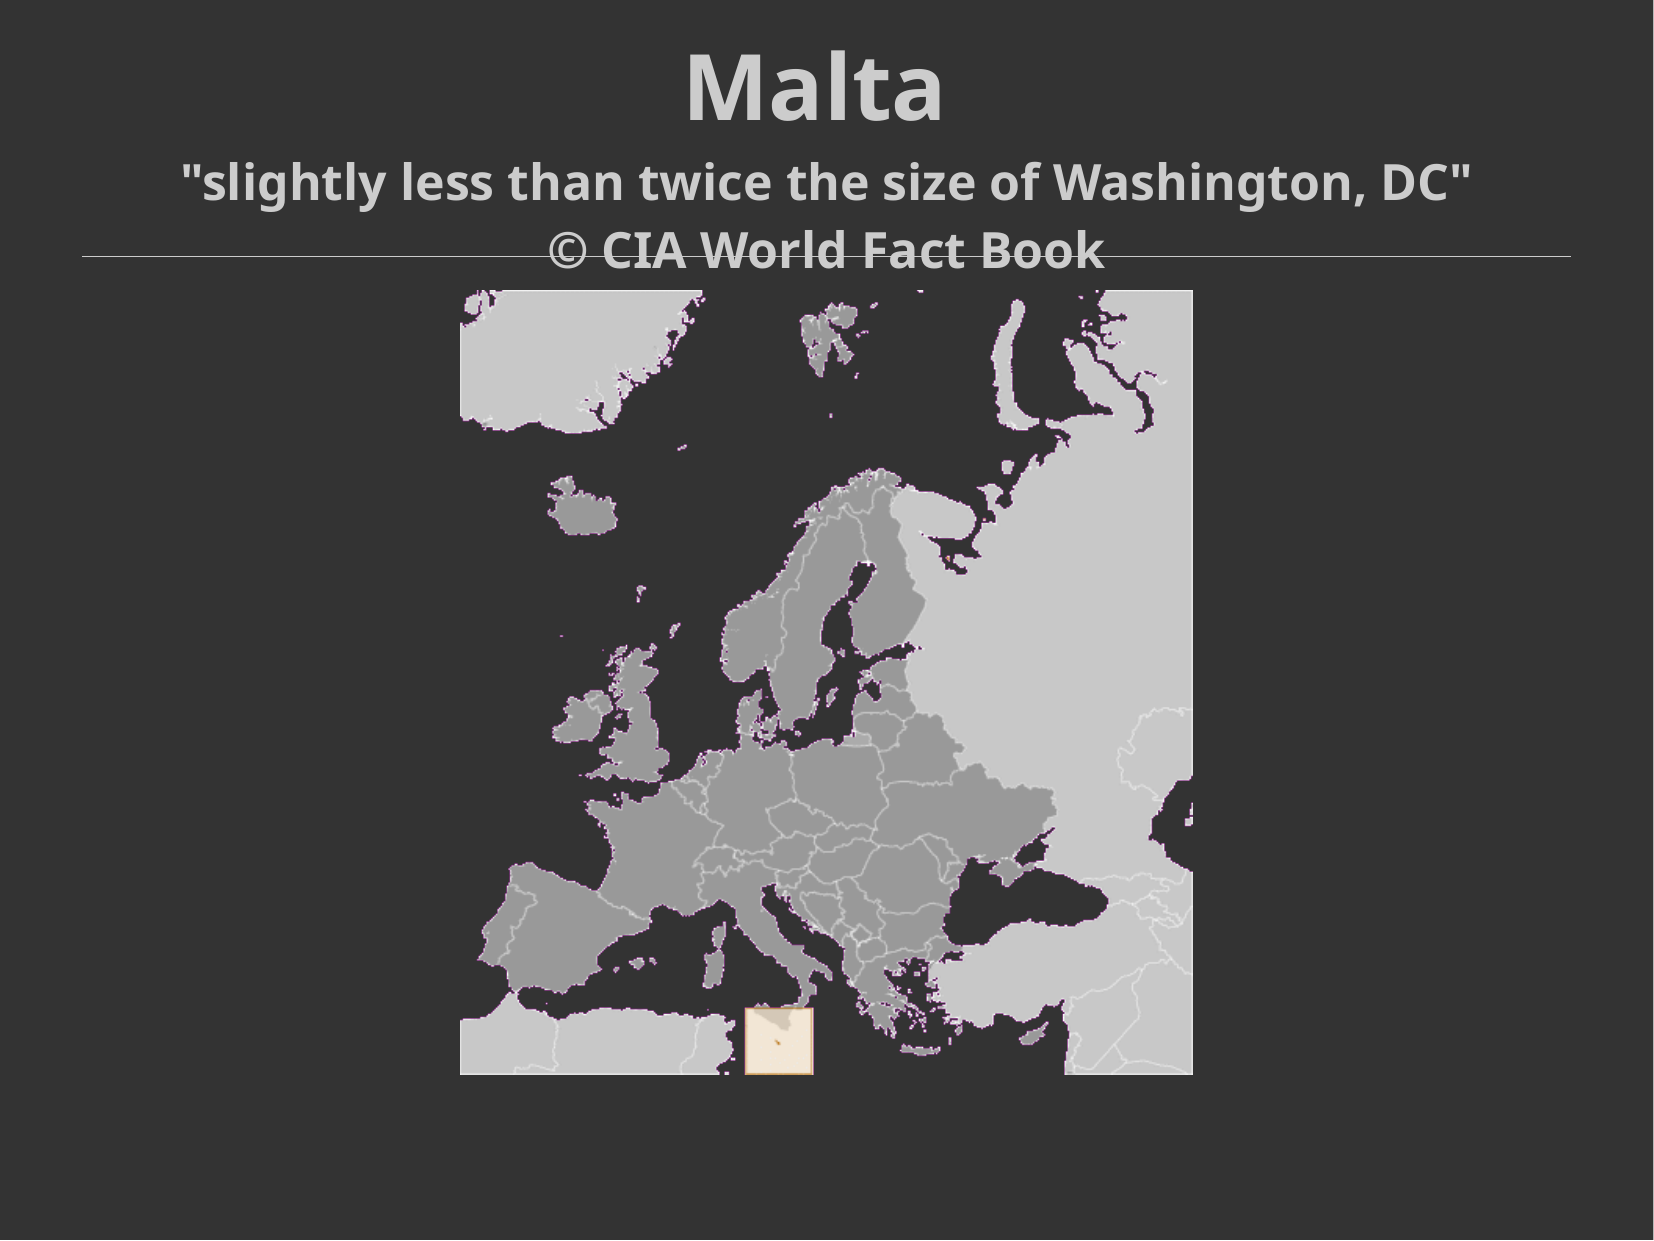

# Malta "slightly less than twice the size of Washington, DC" © CIA World Fact Book